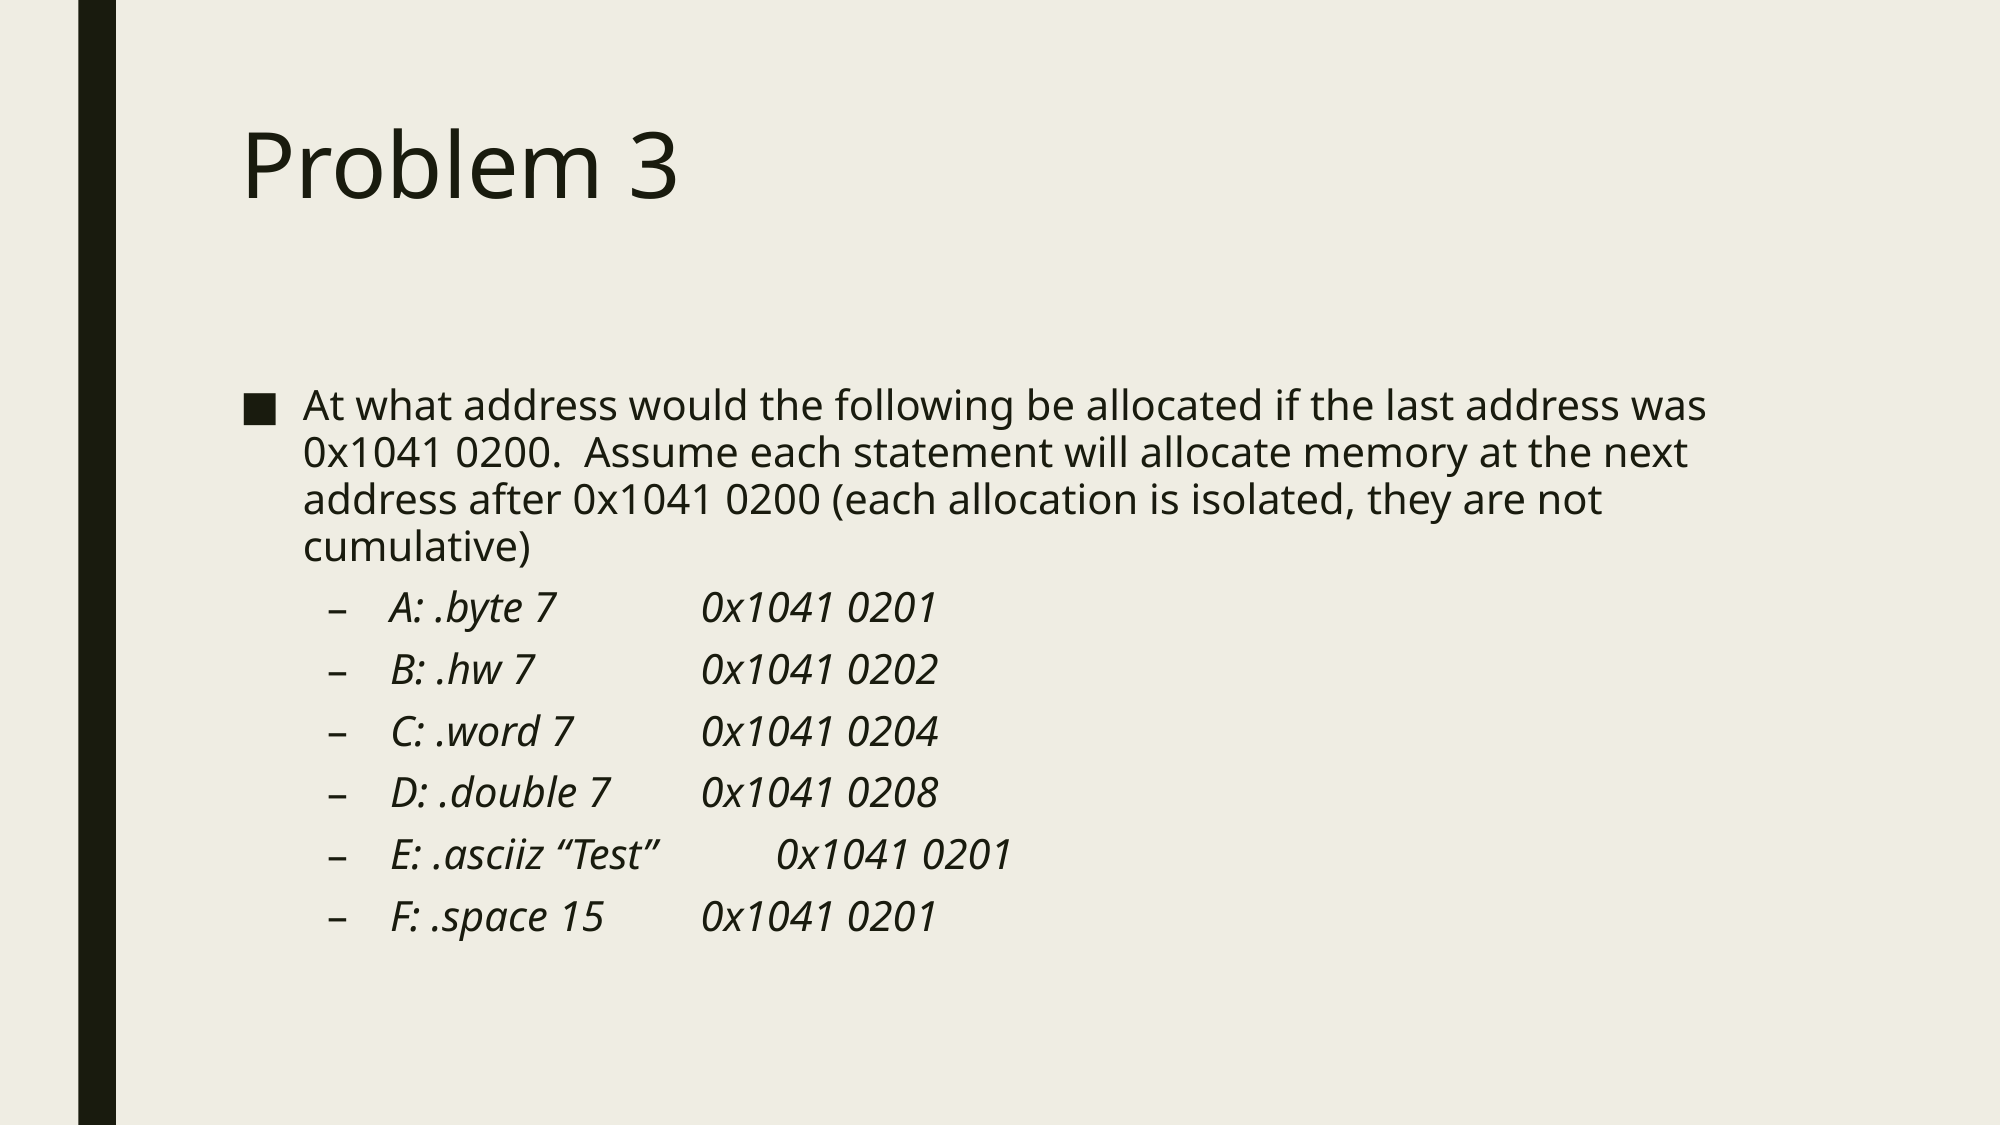

# Problem 3
At what address would the following be allocated if the last address was 0x1041 0200. Assume each statement will allocate memory at the next address after 0x1041 0200 (each allocation is isolated, they are not cumulative)
A: .byte 7		 0x1041 0201
B: .hw 7			 0x1041 0202
C: .word 7		 0x1041 0204
D: .double 7		 0x1041 0208
E: .asciiz “Test”		 0x1041 0201
F: .space 15		 0x1041 0201